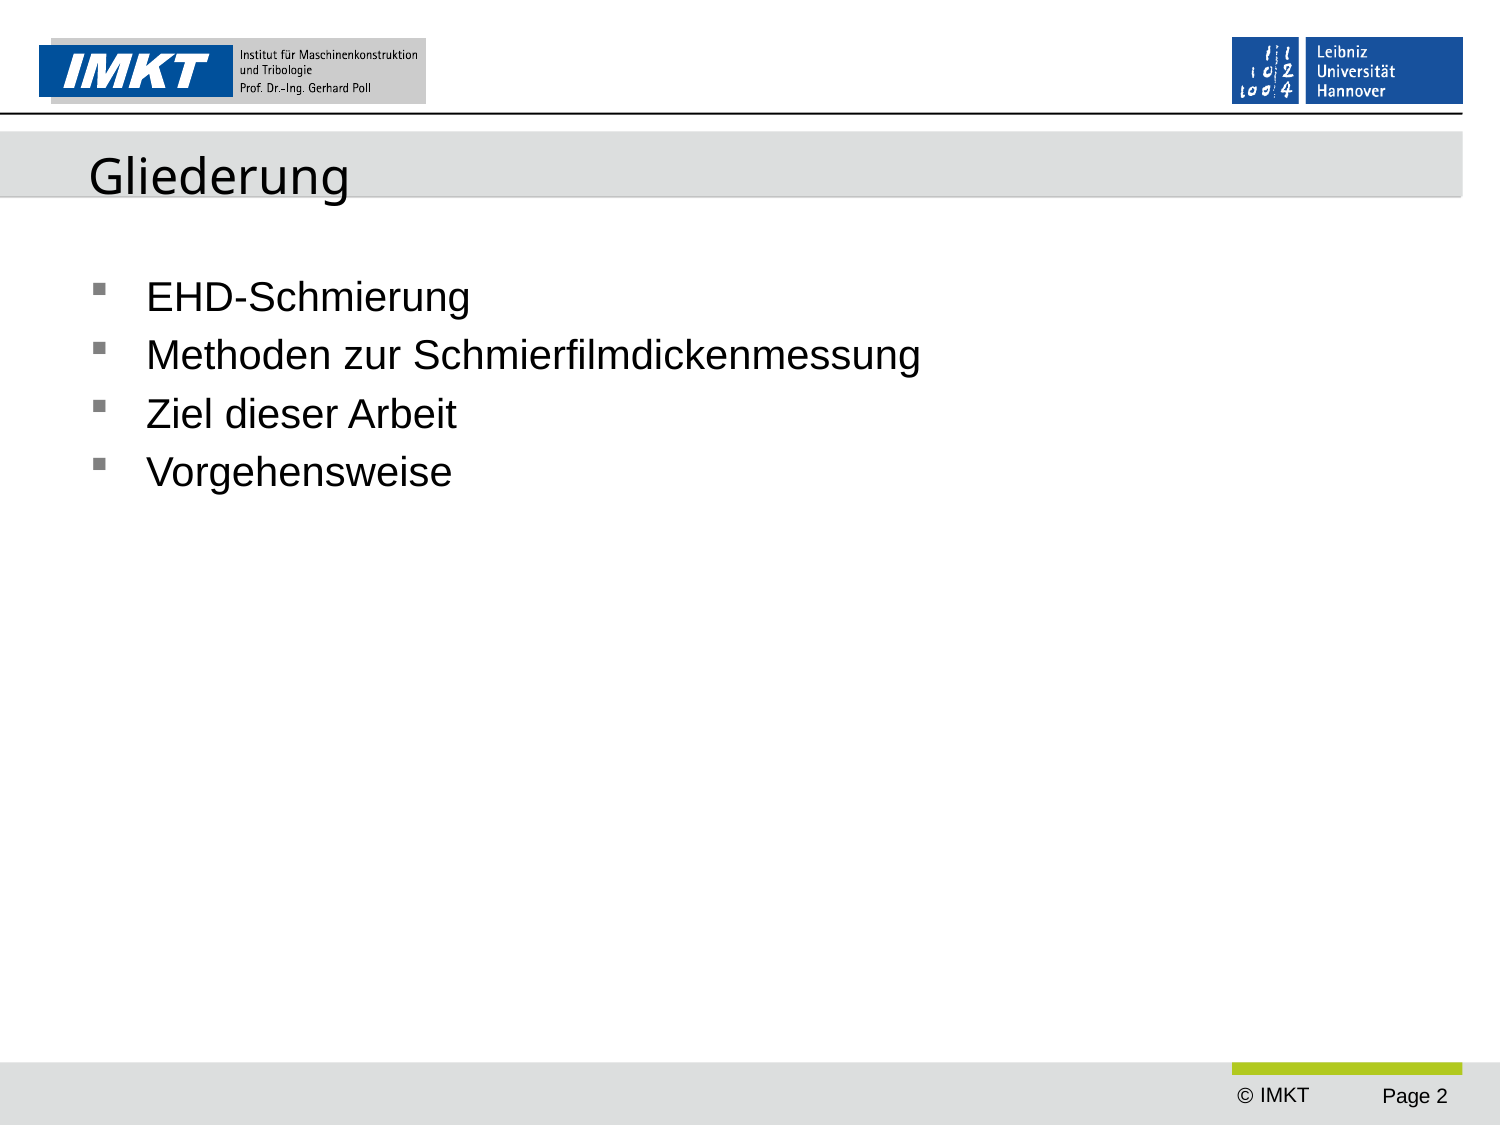

# Gliederung
EHD-Schmierung
Methoden zur Schmierfilmdickenmessung
Ziel dieser Arbeit
Vorgehensweise